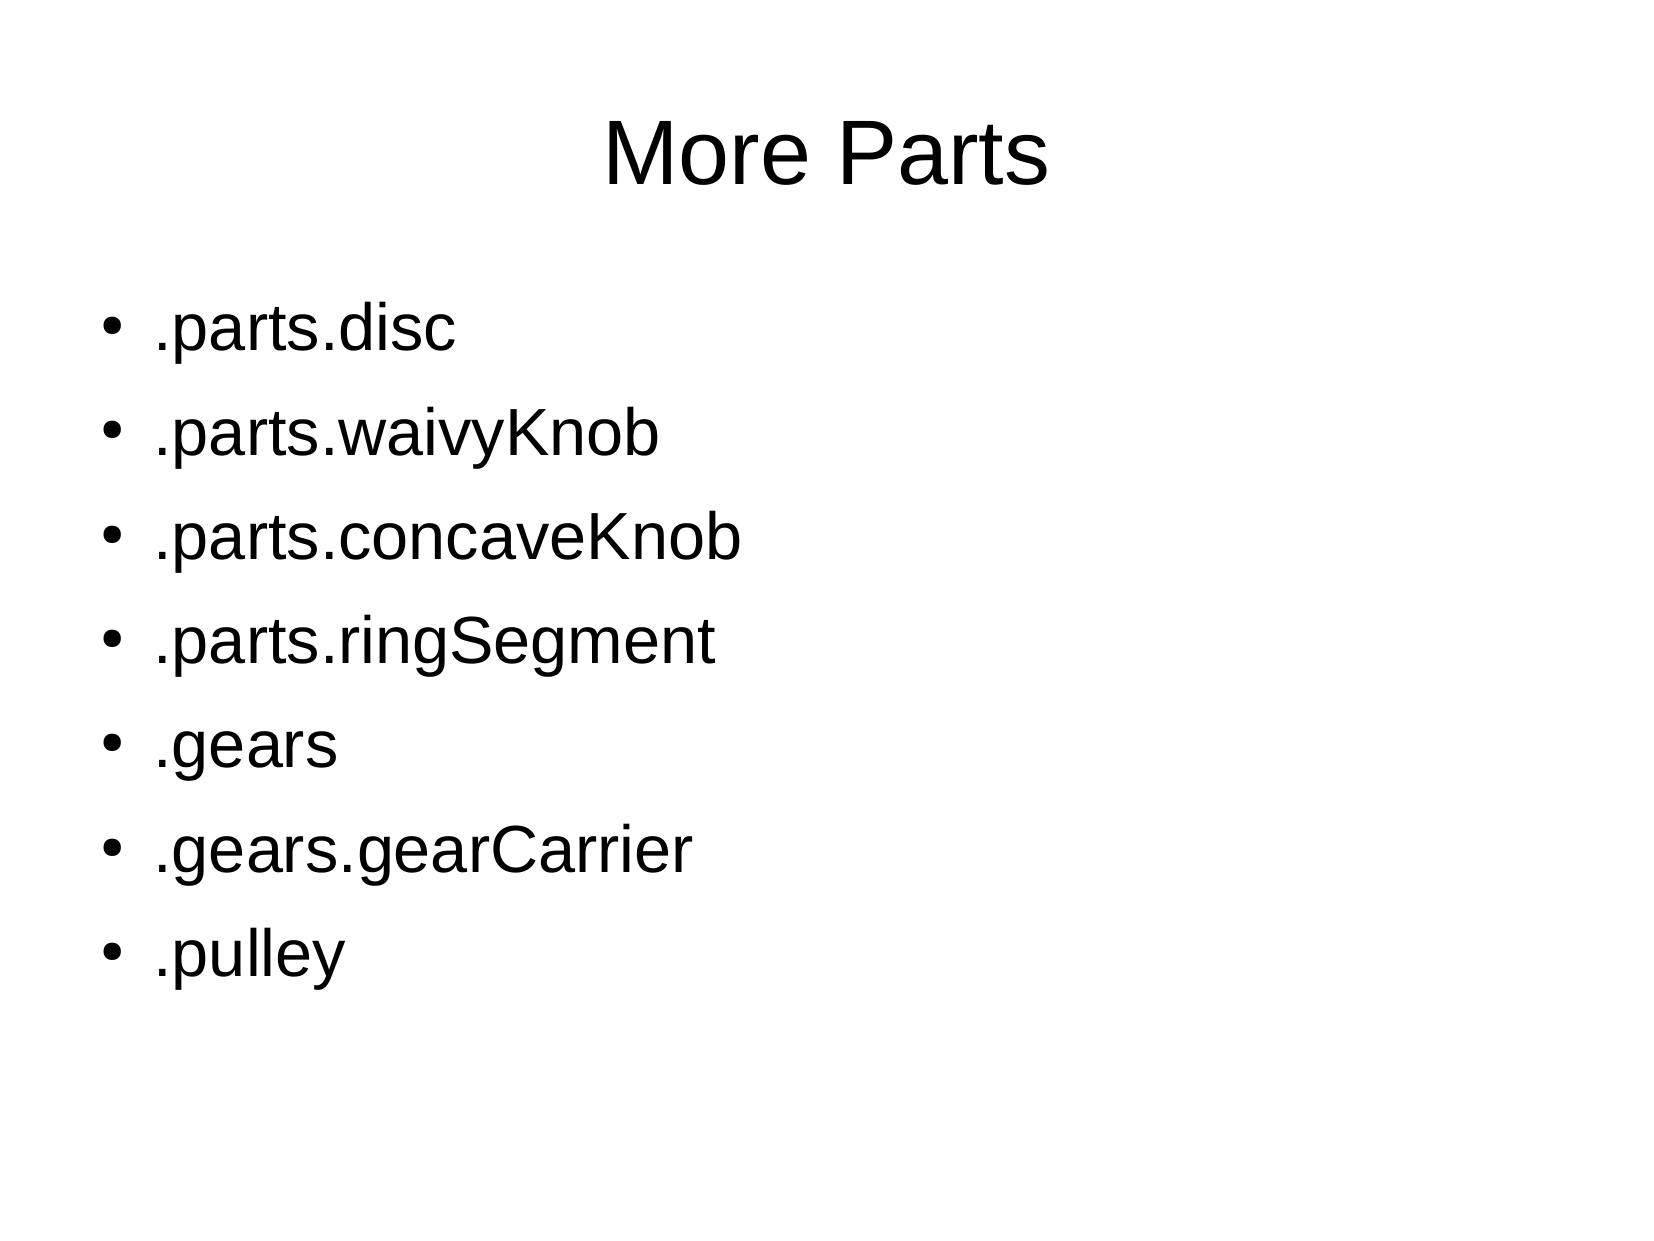

# More Parts
.parts.disc
.parts.waivyKnob
.parts.concaveKnob
.parts.ringSegment
.gears
.gears.gearCarrier
.pulley